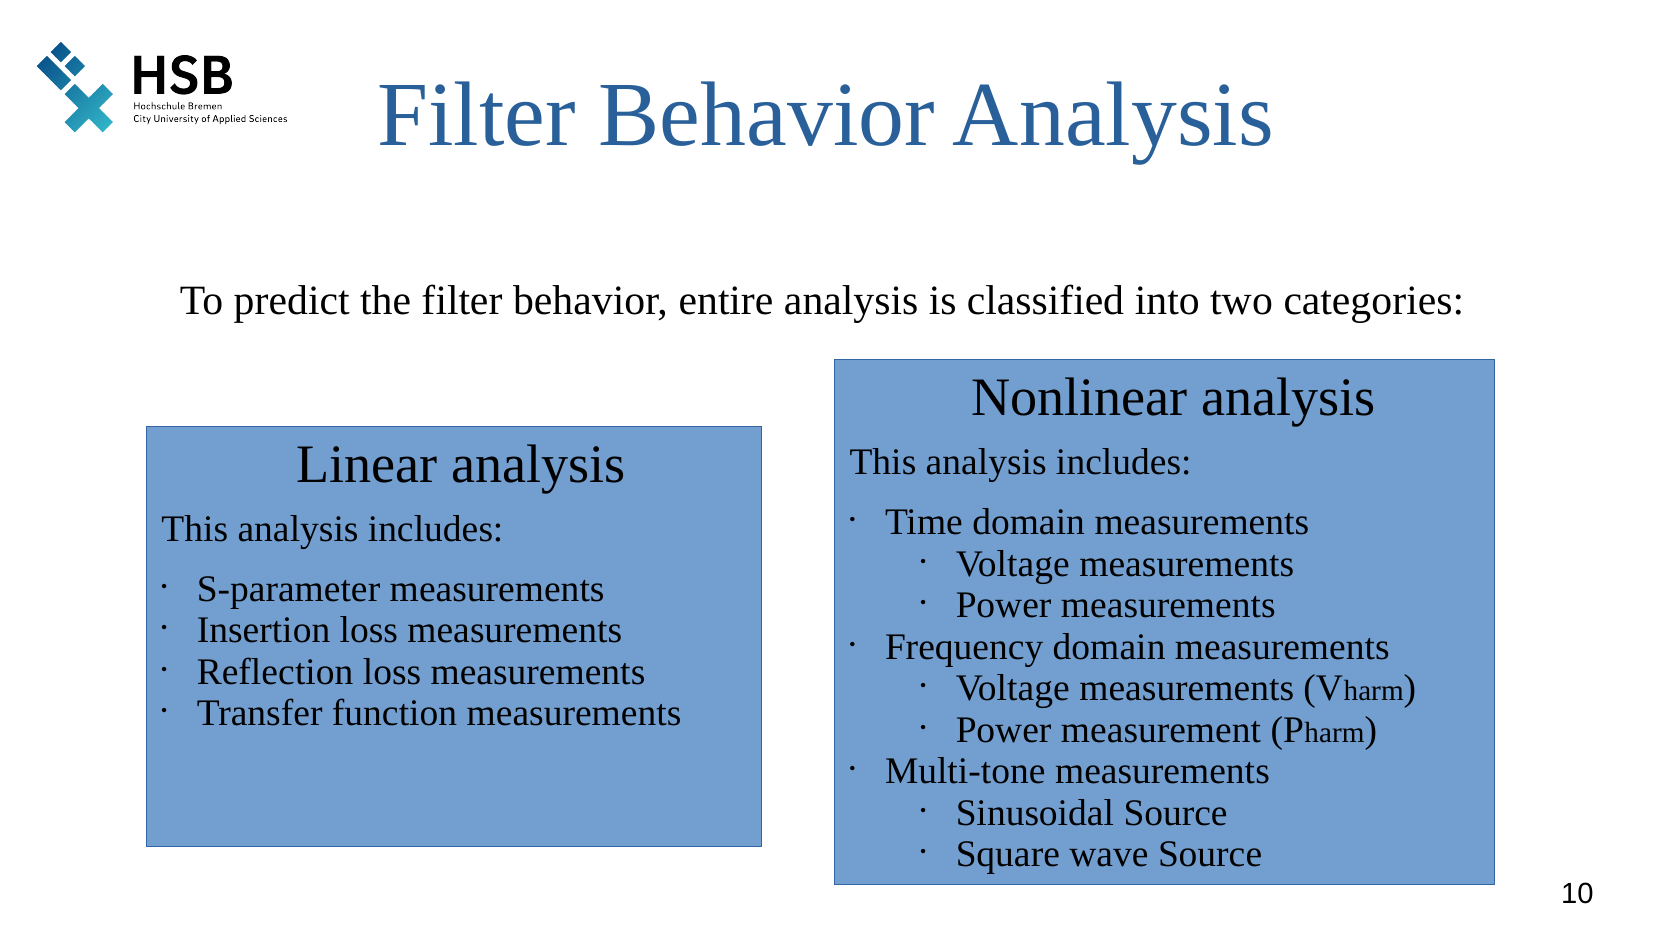

# Filter Behavior Analysis
To predict the filter behavior, entire analysis is classified into two categories:
 Nonlinear analysis
This analysis includes:
Time domain measurements
Voltage measurements
Power measurements
Frequency domain measurements
Voltage measurements (Vharm)
Power measurement (Pharm)
Multi-tone measurements
Sinusoidal Source
Square wave Source
 Linear analysis
This analysis includes:
S-parameter measurements
Insertion loss measurements
Reflection loss measurements
Transfer function measurements